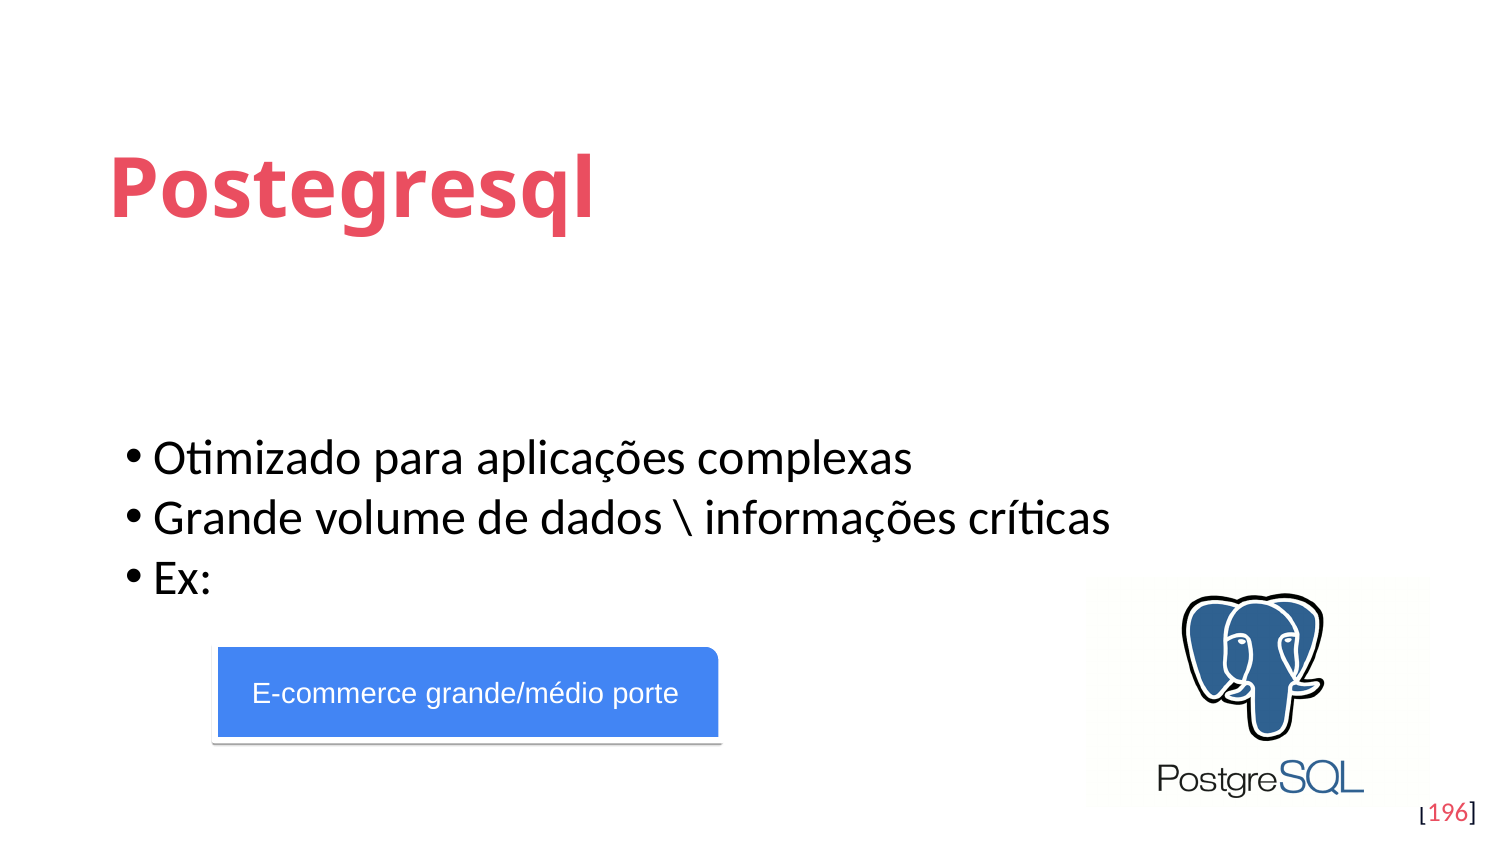

Postegresql
Otimizado para aplicações complexas
Grande volume de dados \ informações críticas
Ex:
E-commerce grande/médio porte